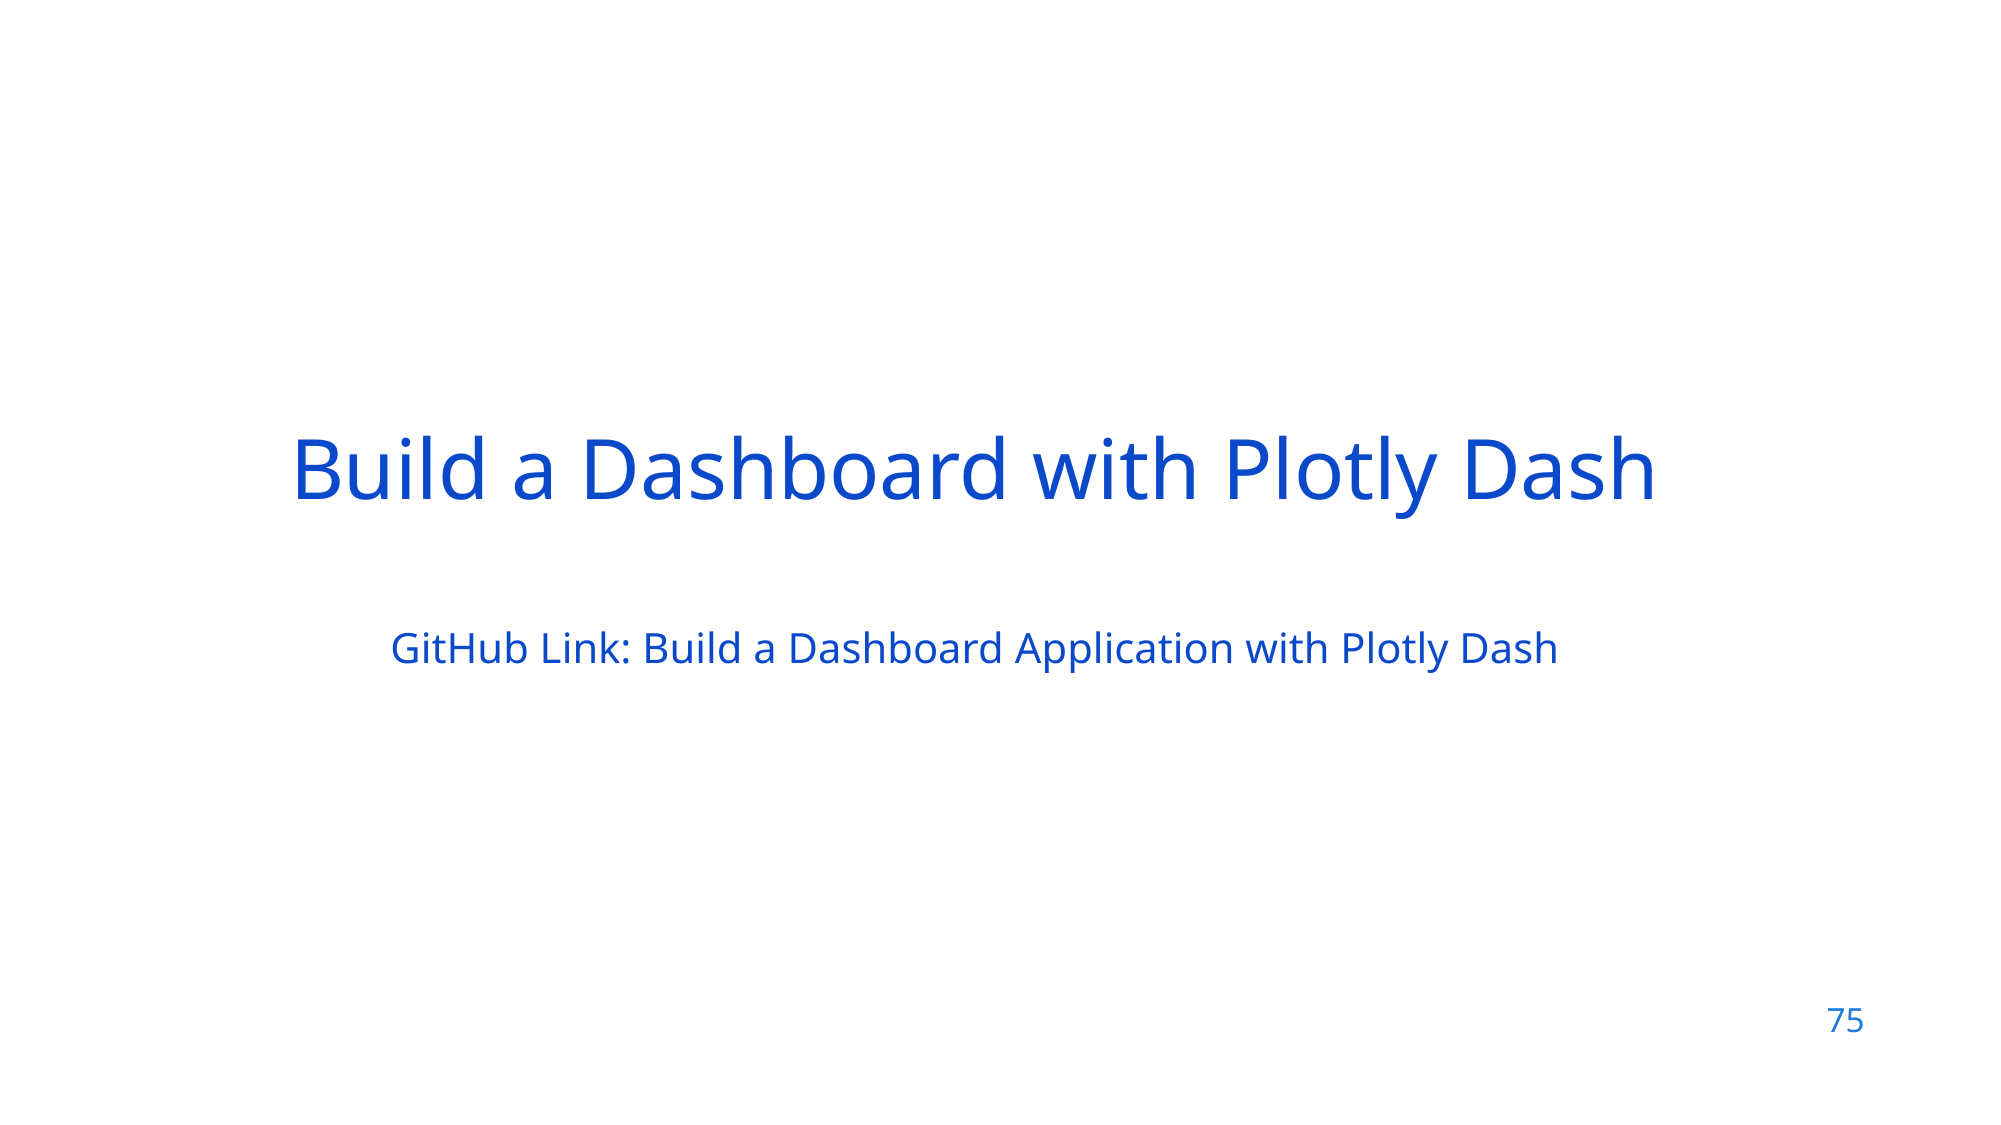

Build a Dashboard with Plotly Dash
GitHub Link: Build a Dashboard Application with Plotly Dash
75